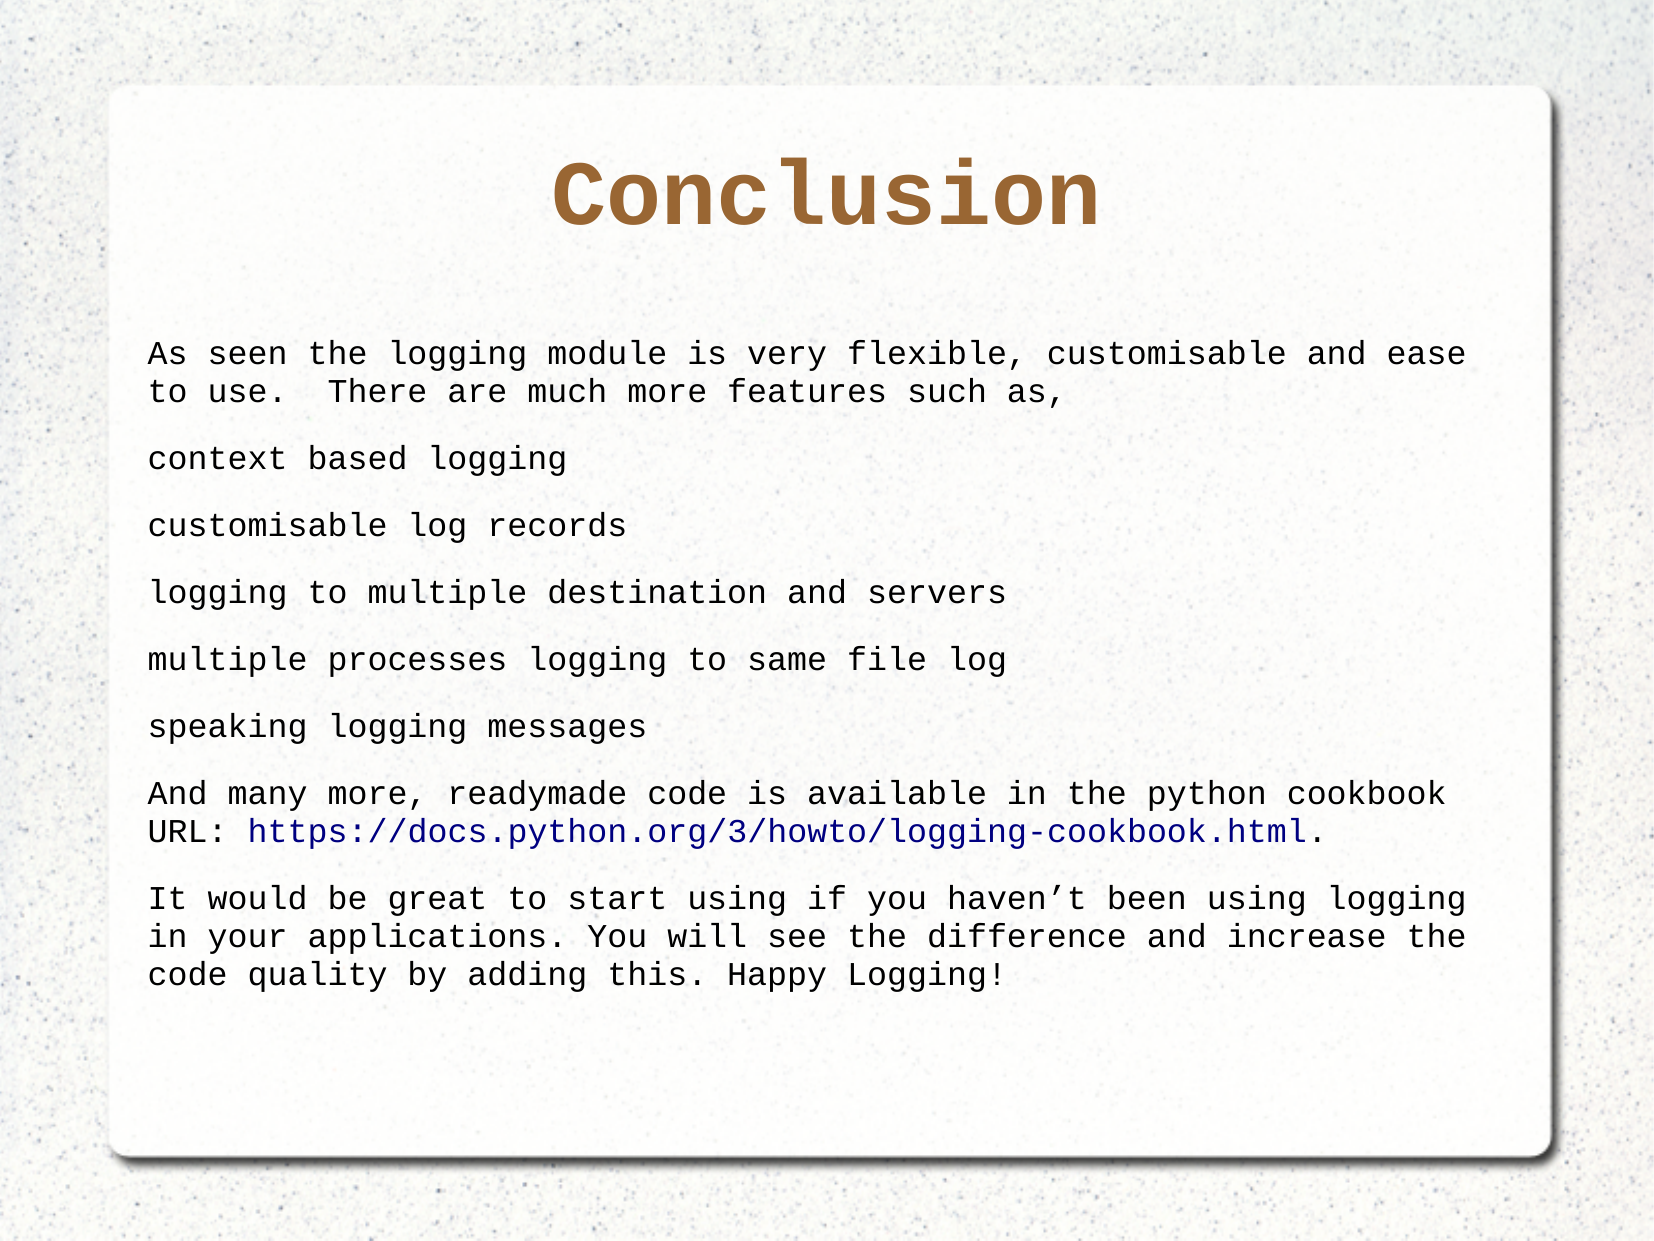

# Conclusion
As seen the logging module is very flexible, customisable and ease to use.  There are much more features such as,
context based logging
customisable log records
logging to multiple destination and servers
multiple processes logging to same file log
speaking logging messages
And many more, readymade code is available in the python cookbook URL: https://docs.python.org/3/howto/logging-cookbook.html.
It would be great to start using if you haven’t been using logging in your applications. You will see the difference and increase the code quality by adding this. Happy Logging!